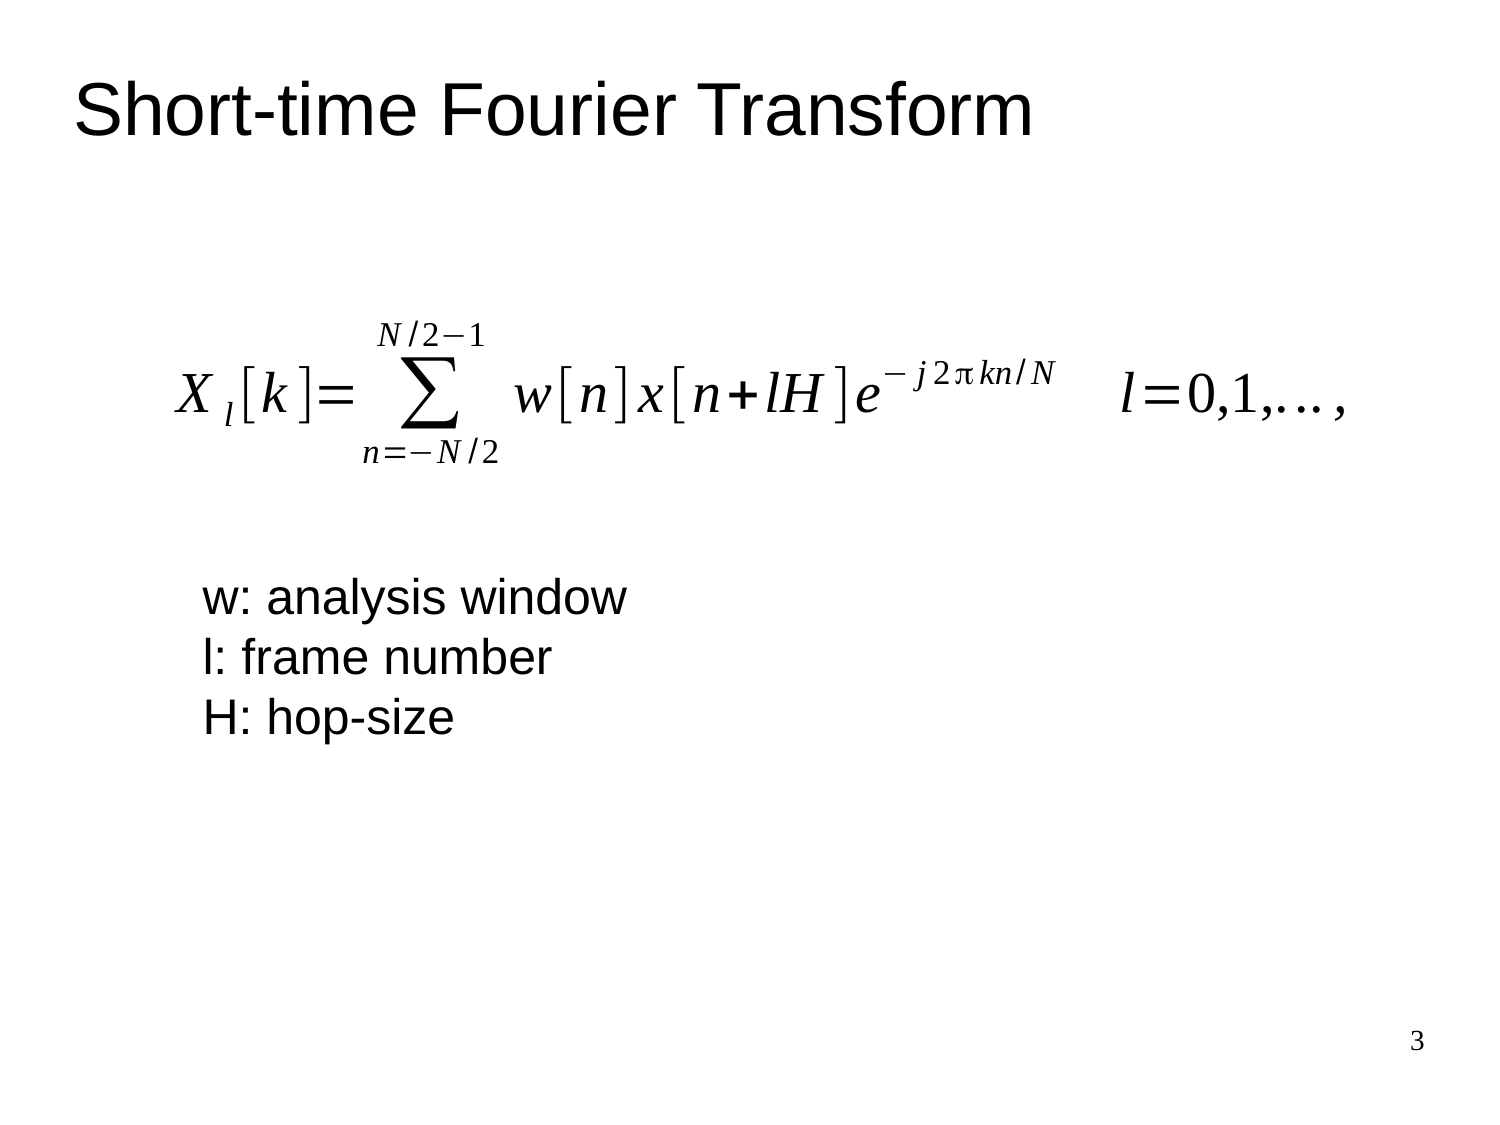

# Short-time Fourier Transform
w: analysis window
l: frame number
H: hop-size
3